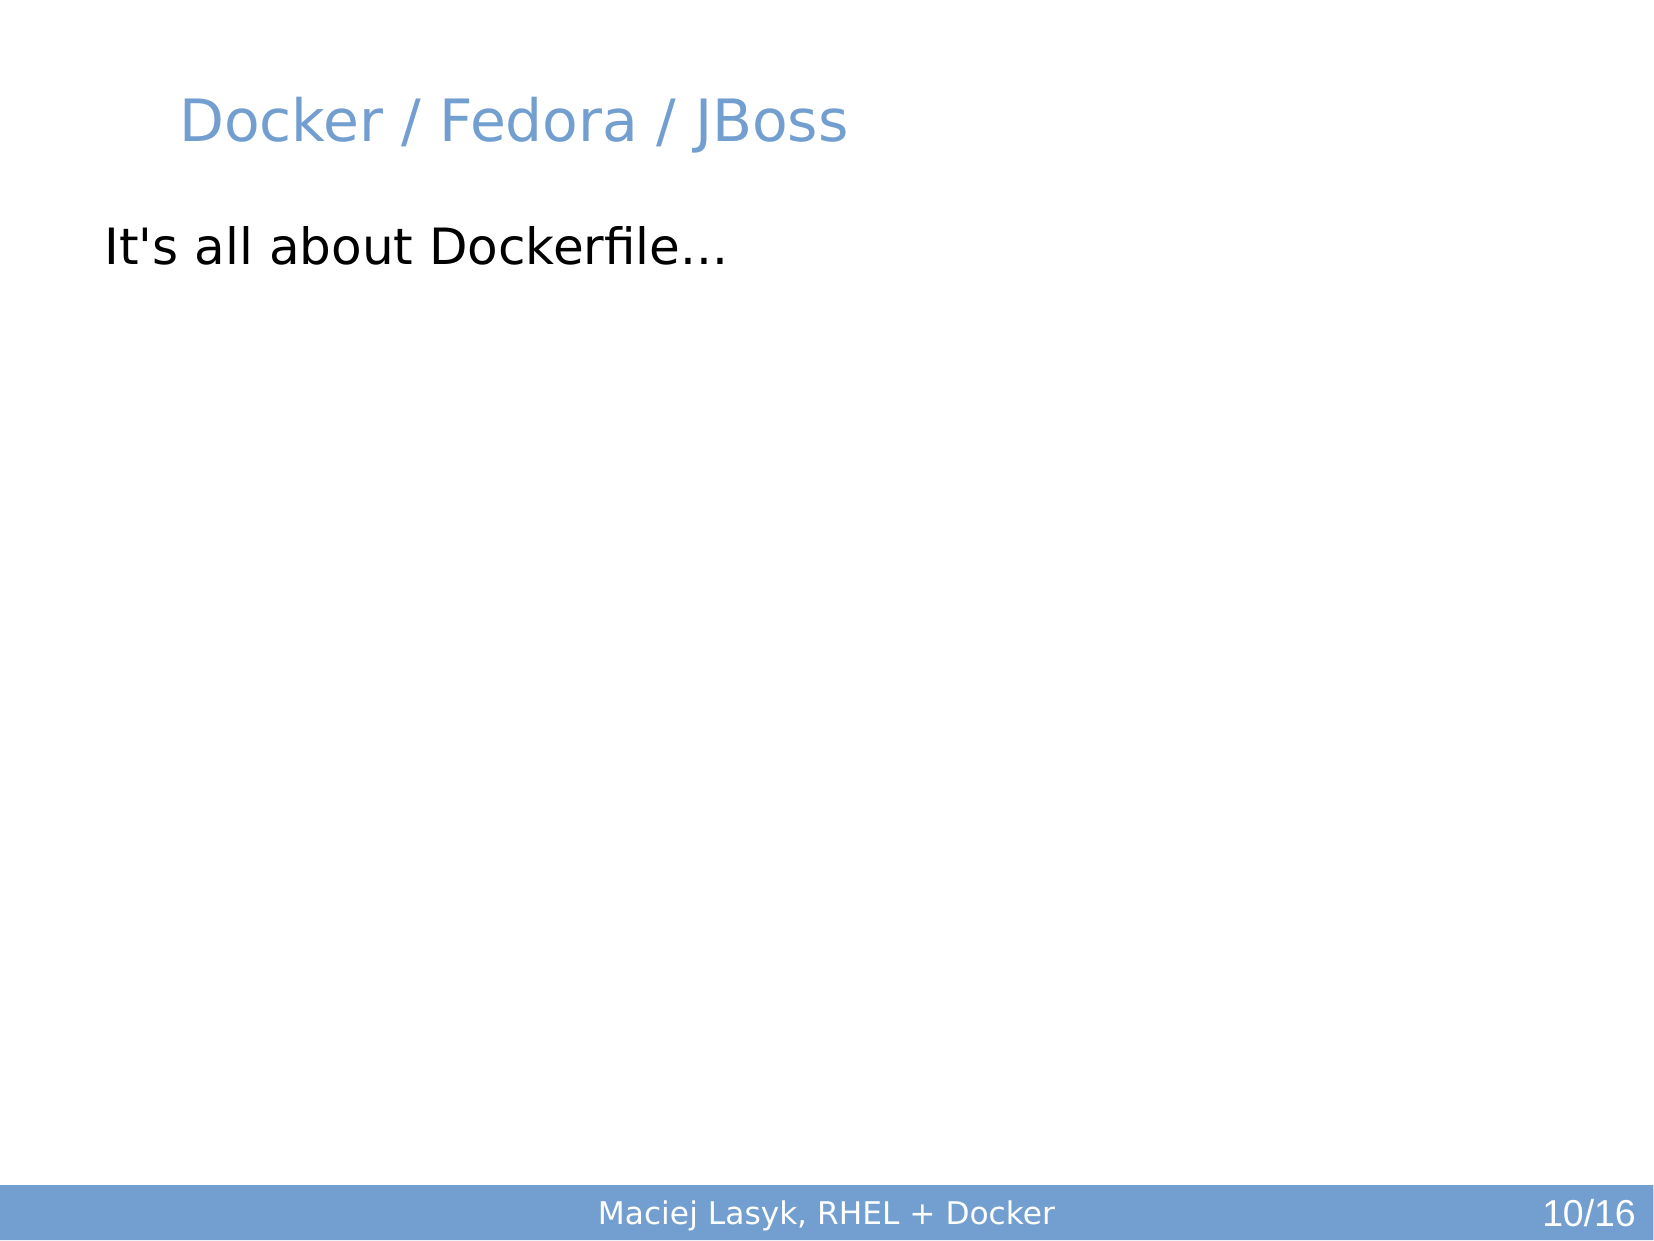

Docker / Fedora / JBoss
It's all about Dockerfile...
10/16
Maciej Lasyk, RHEL + Docker